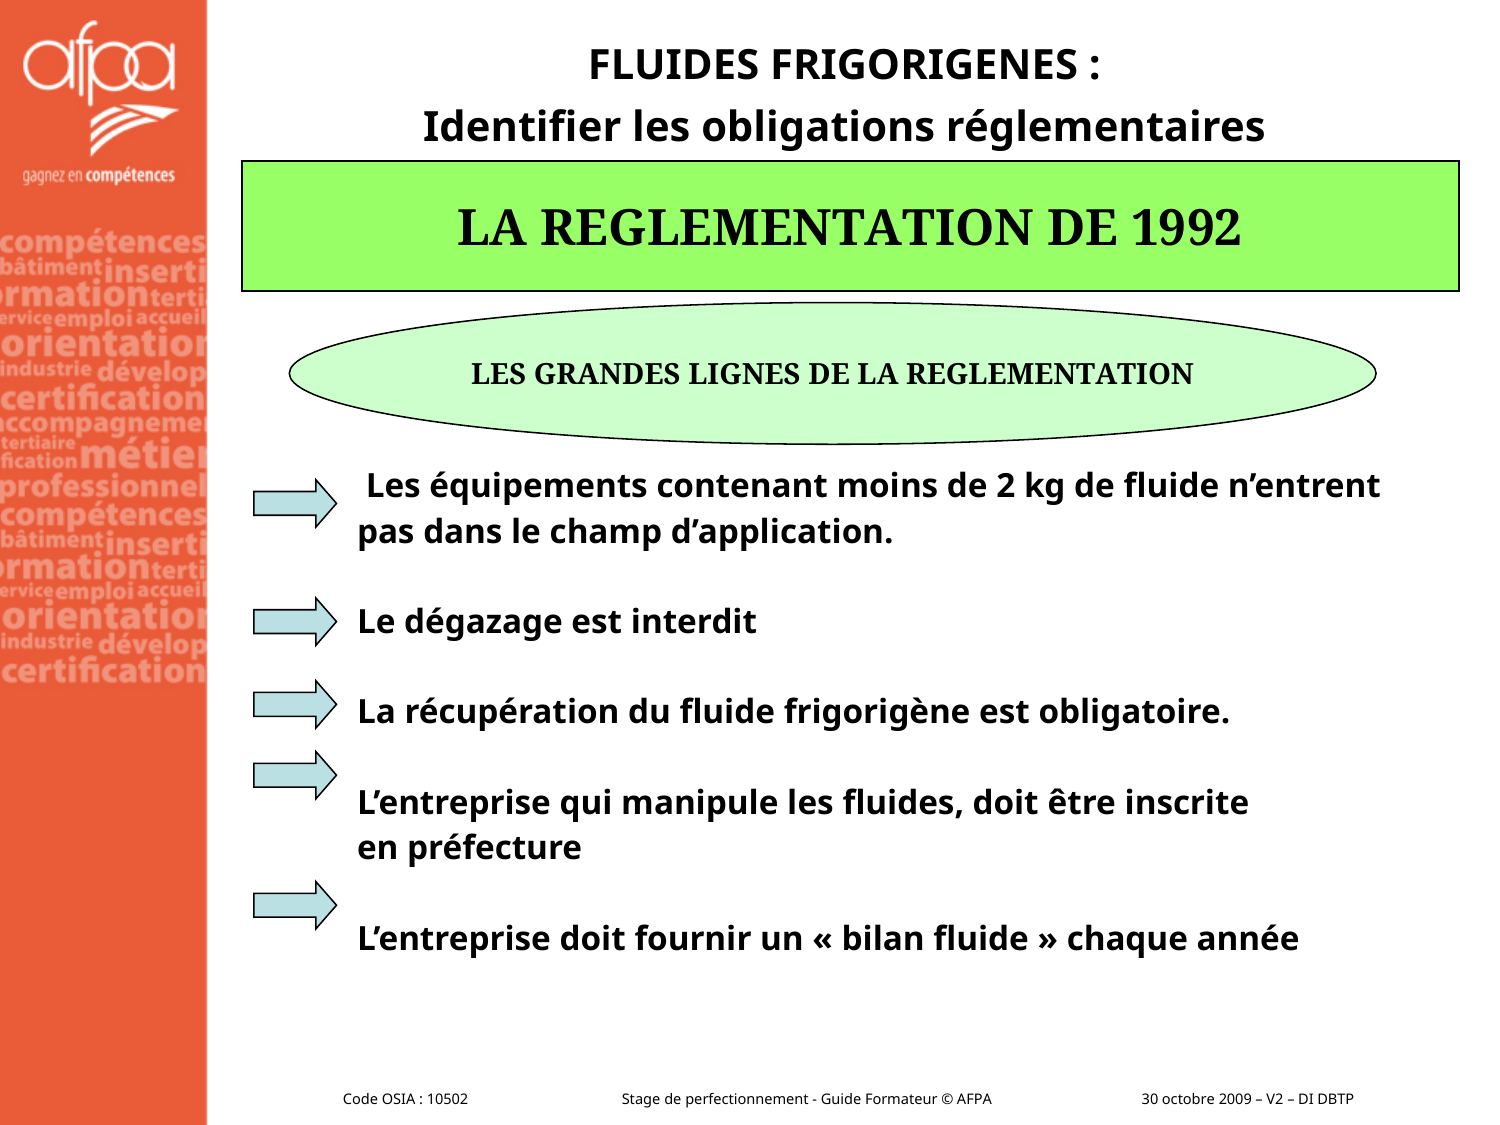

FLUIDES FRIGORIGENES :
Identifier les obligations réglementaires
# Les équipements contenant moins de 2 kg de fluide n’entrent pas dans le champ d’application. Le dégazage est interdit La récupération du fluide frigorigène est obligatoire. L’entreprise qui manipule les fluides, doit être inscrite en préfecture L’entreprise doit fournir un « bilan fluide » chaque année
LA REGLEMENTATION DE 1992
LES GRANDES LIGNES DE LA REGLEMENTATION